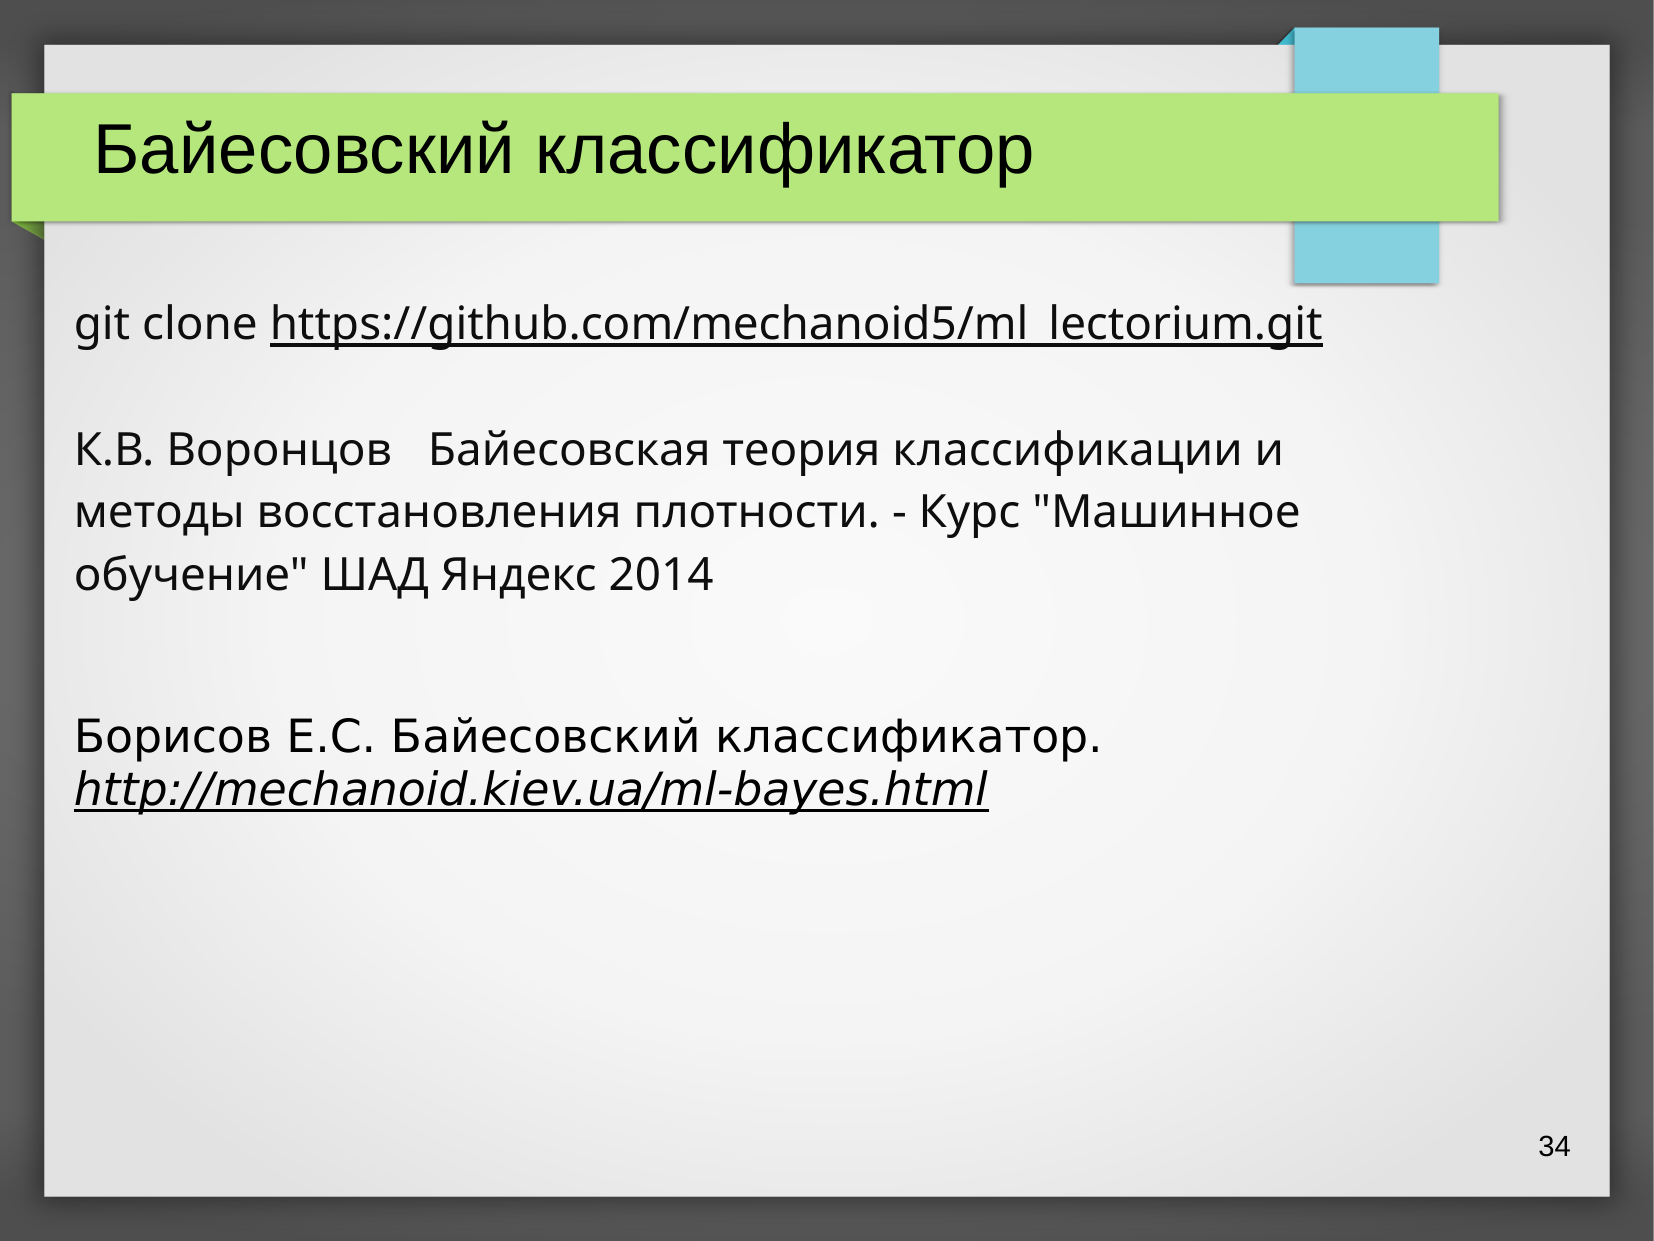

# Байесовский классификатор
git clone https://github.com/mechanoid5/ml_lectorium.git
К.В. Воронцов Байесовская теория классификации и методы восстановления плотности. - Курс "Машинное обучение" ШАД Яндекс 2014
Борисов Е.С. Байесовский классификатор.
http://mechanoid.kiev.ua/ml-bayes.html
34